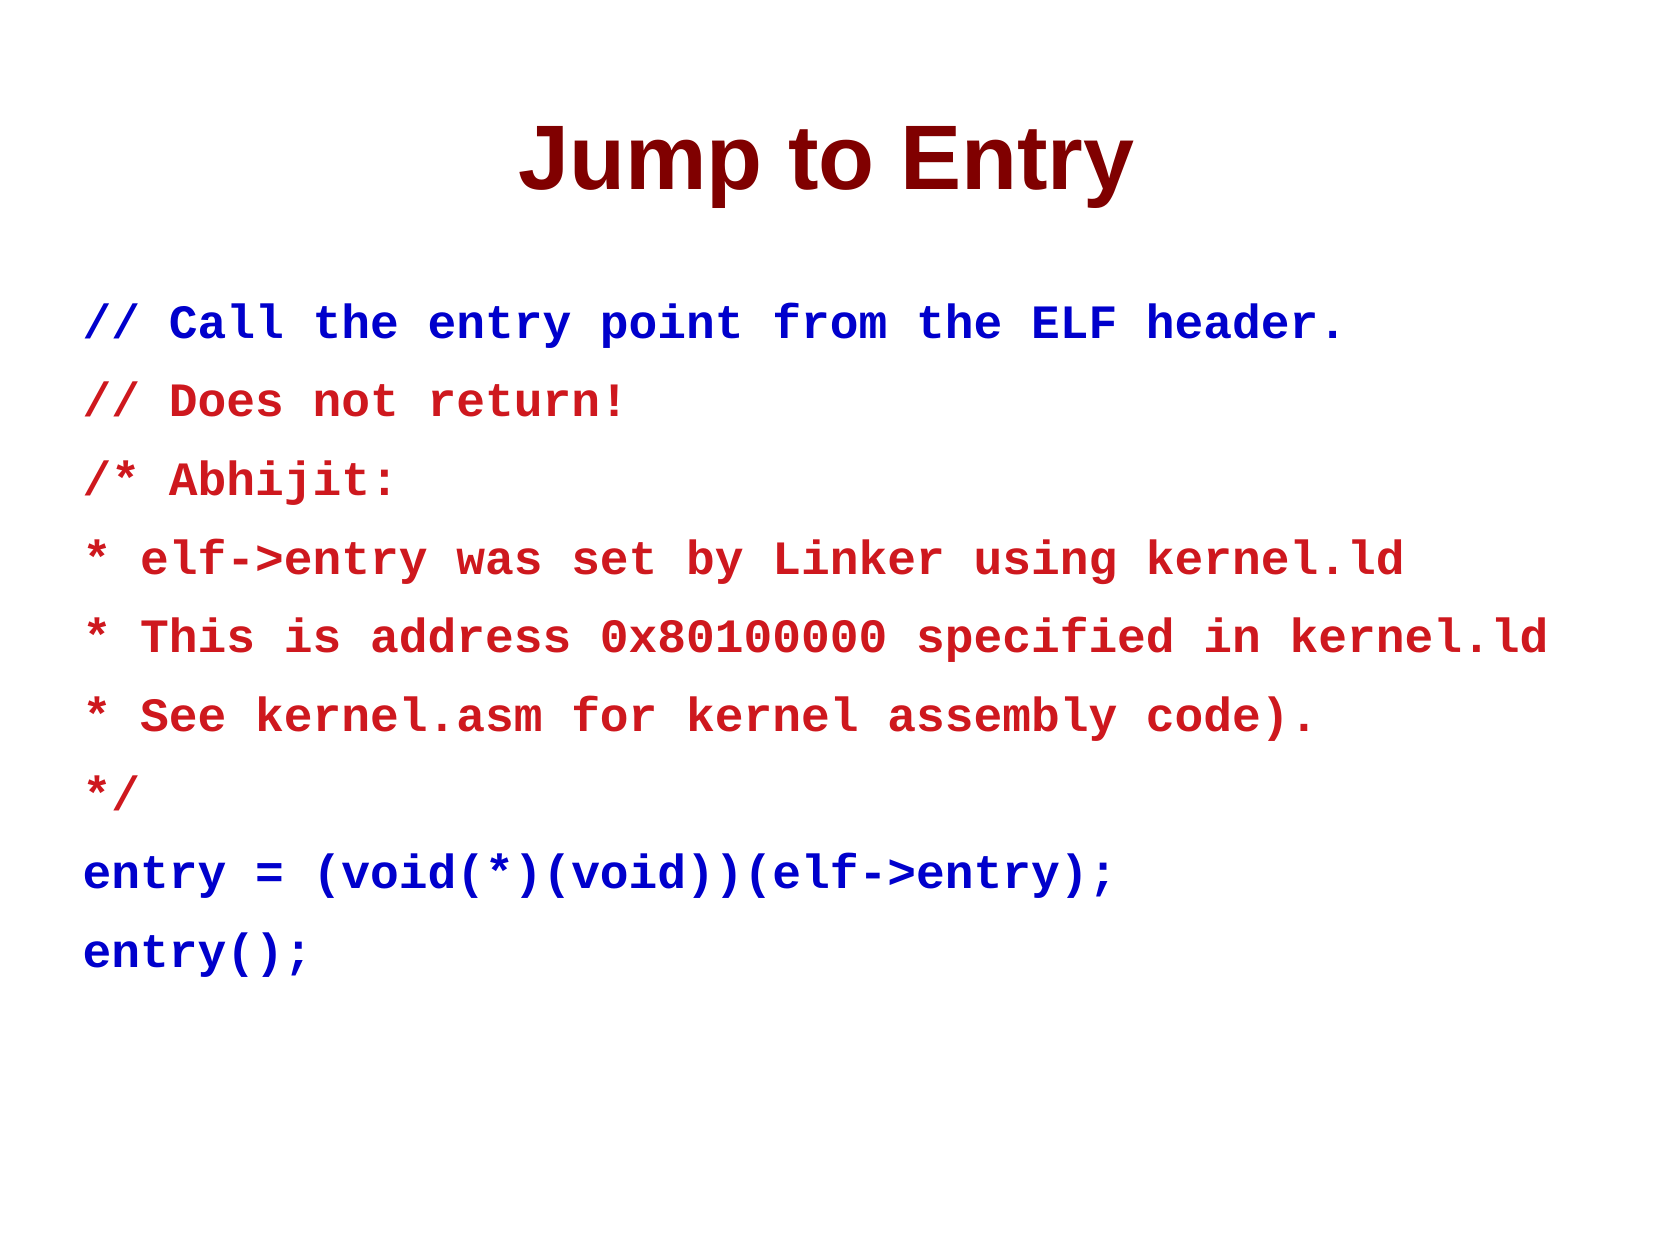

# Jump to Entry
// Call the entry point from the ELF header.
// Does not return!
/* Abhijit:
* elf->entry was set by Linker using kernel.ld
* This is address 0x80100000 specified in kernel.ld
* See kernel.asm for kernel assembly code).
*/
entry = (void(*)(void))(elf->entry);
entry();